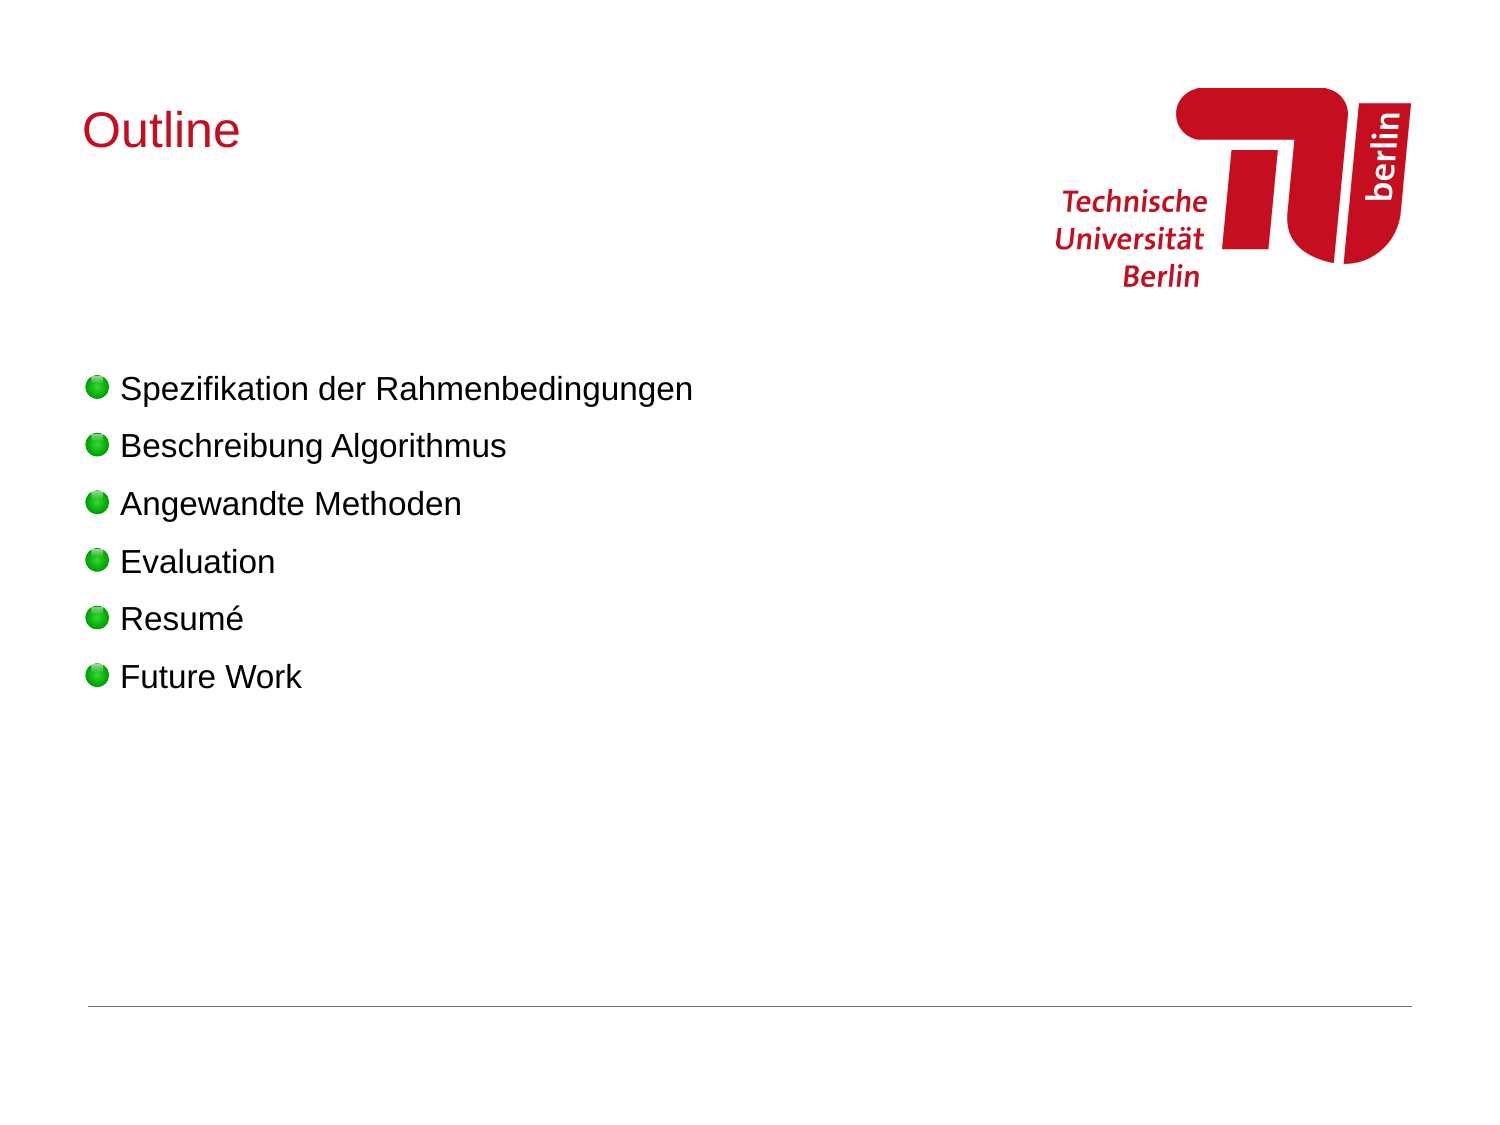

# Outline
Spezifikation der Rahmenbedingungen
Beschreibung Algorithmus
Angewandte Methoden
Evaluation
Resumé
Future Work